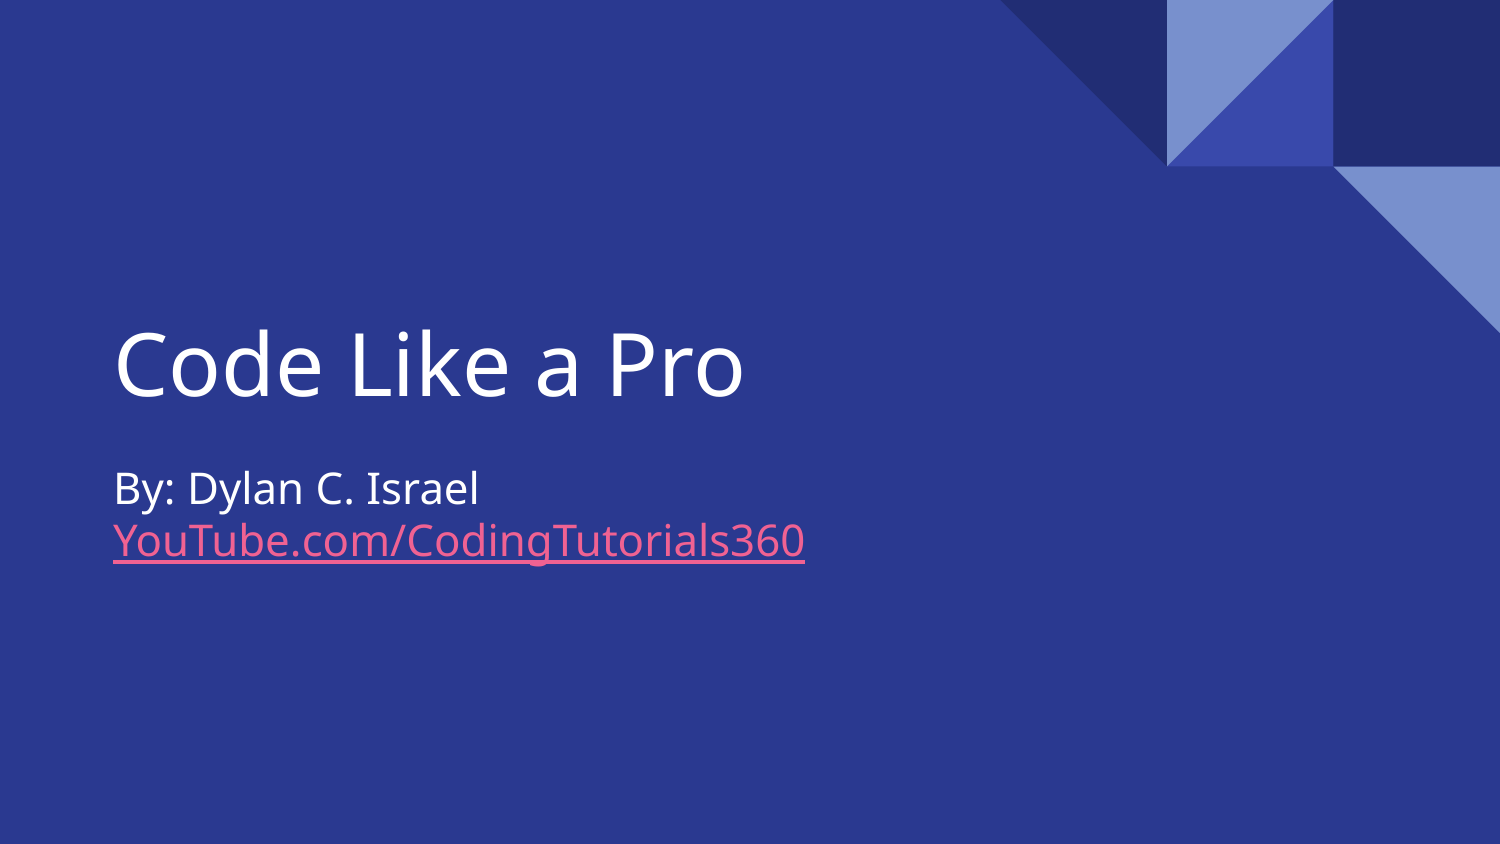

# Code Like a Pro
By: Dylan C. Israel
YouTube.com/CodingTutorials360